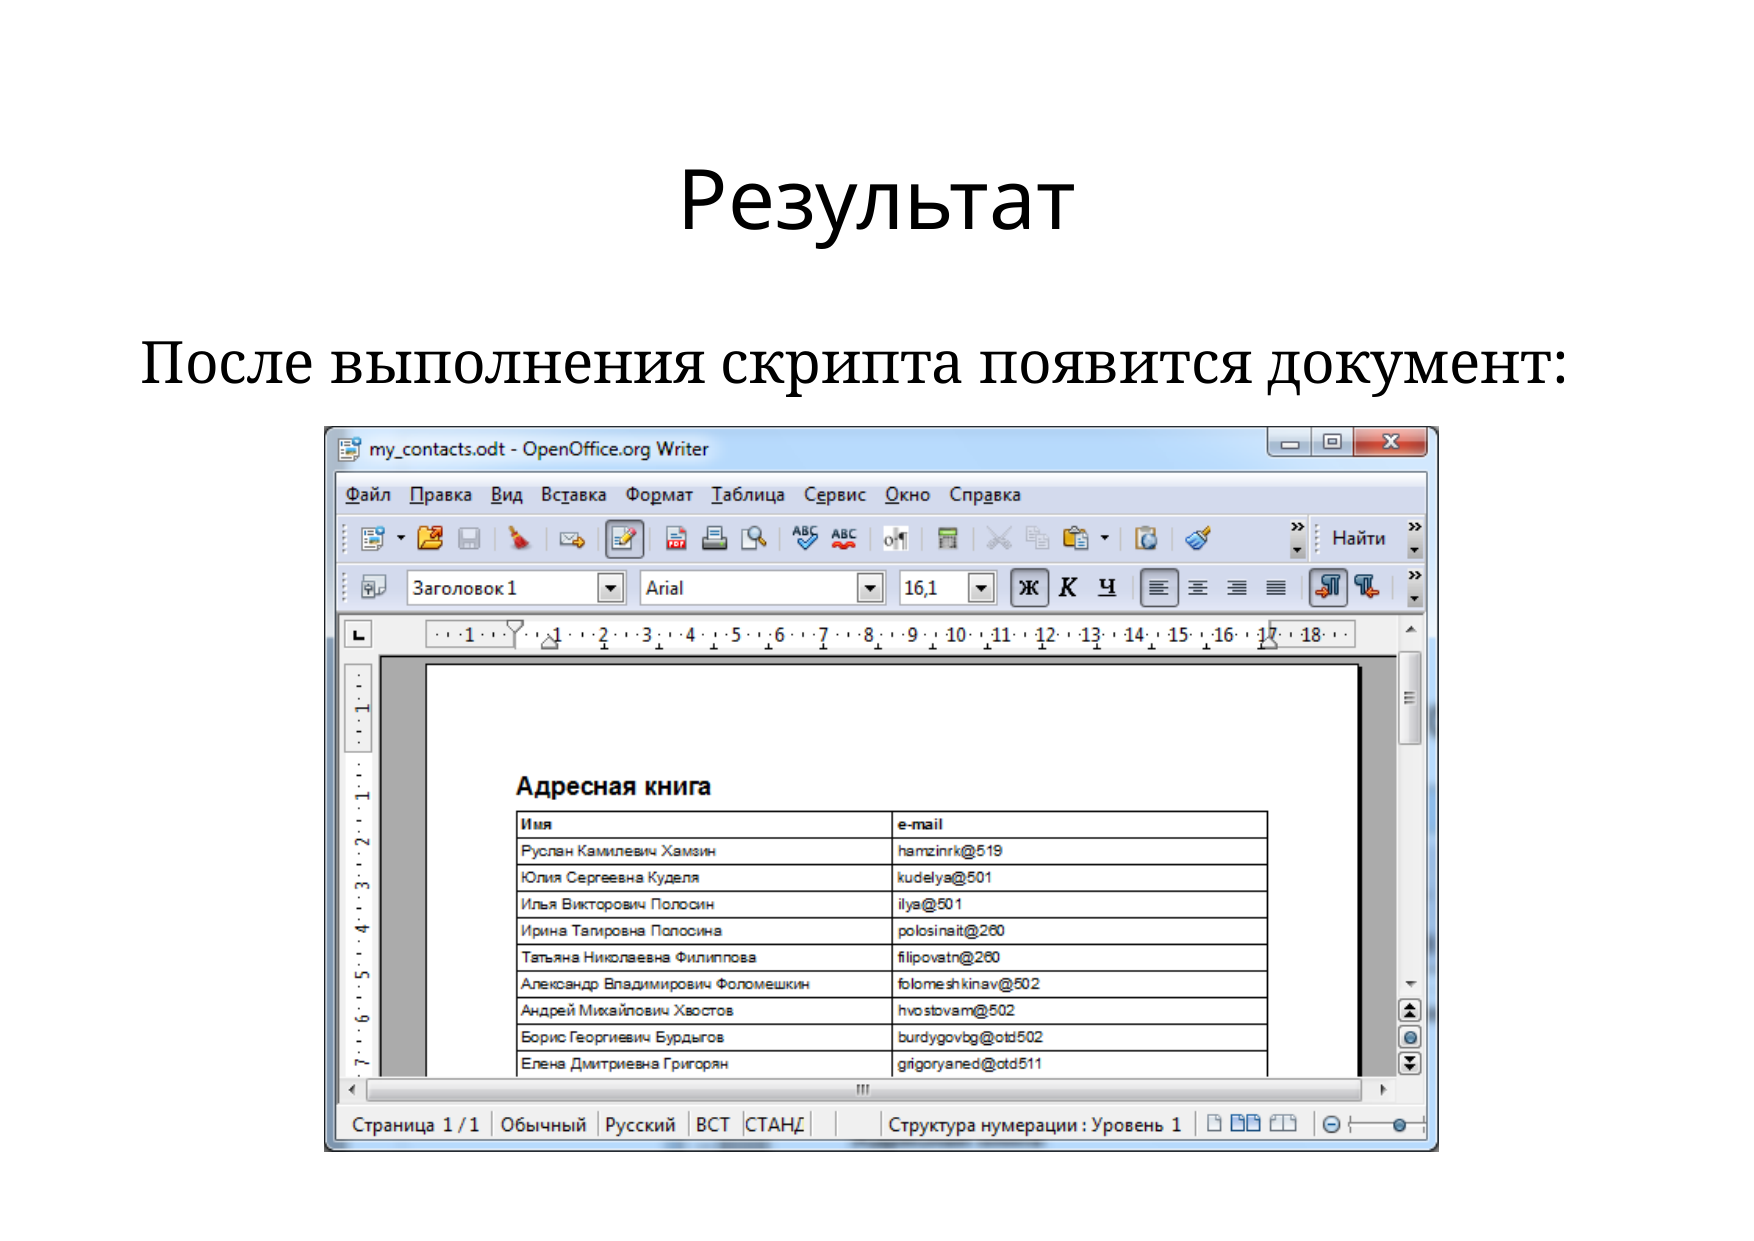

# Результат
После выполнения скрипта появится документ: